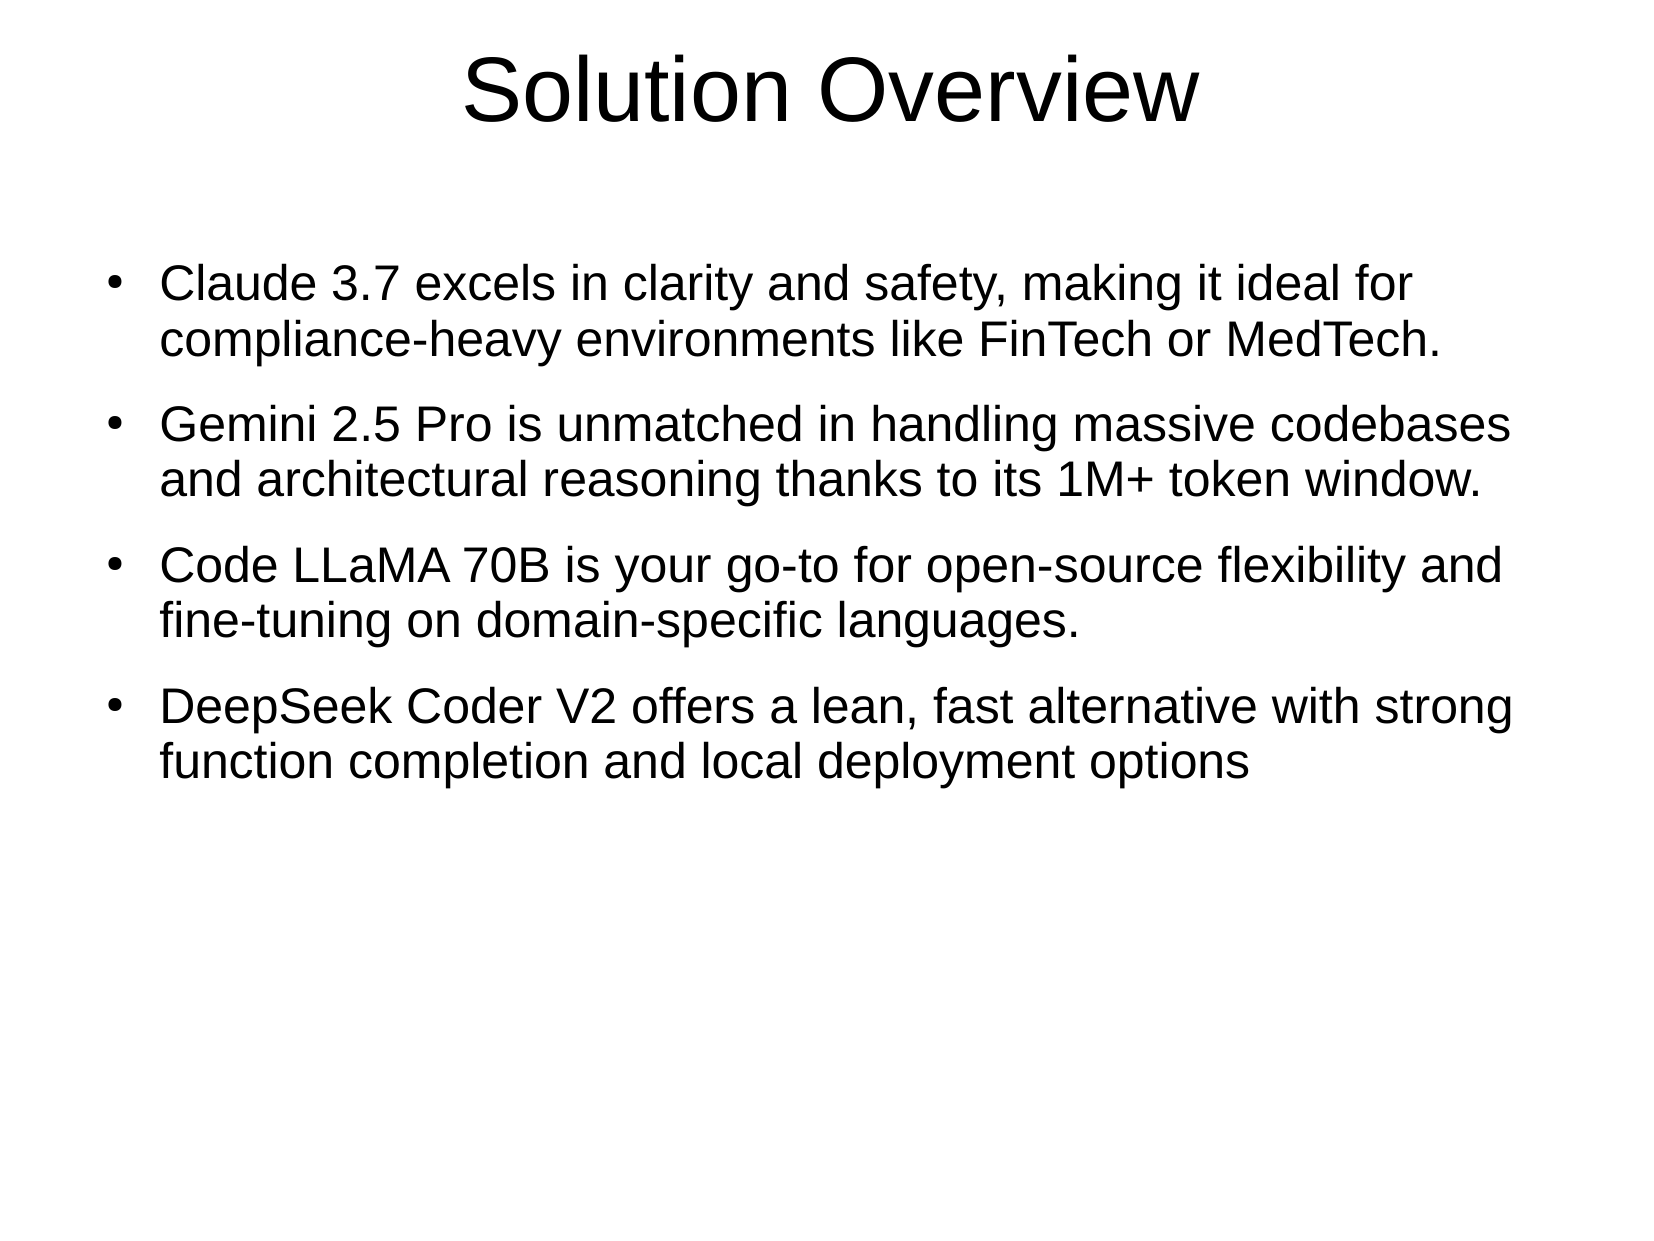

# Solution Overview
Claude 3.7 excels in clarity and safety, making it ideal for compliance-heavy environments like FinTech or MedTech.
Gemini 2.5 Pro is unmatched in handling massive codebases and architectural reasoning thanks to its 1M+ token window.
Code LLaMA 70B is your go-to for open-source flexibility and fine-tuning on domain-specific languages.
DeepSeek Coder V2 offers a lean, fast alternative with strong function completion and local deployment options